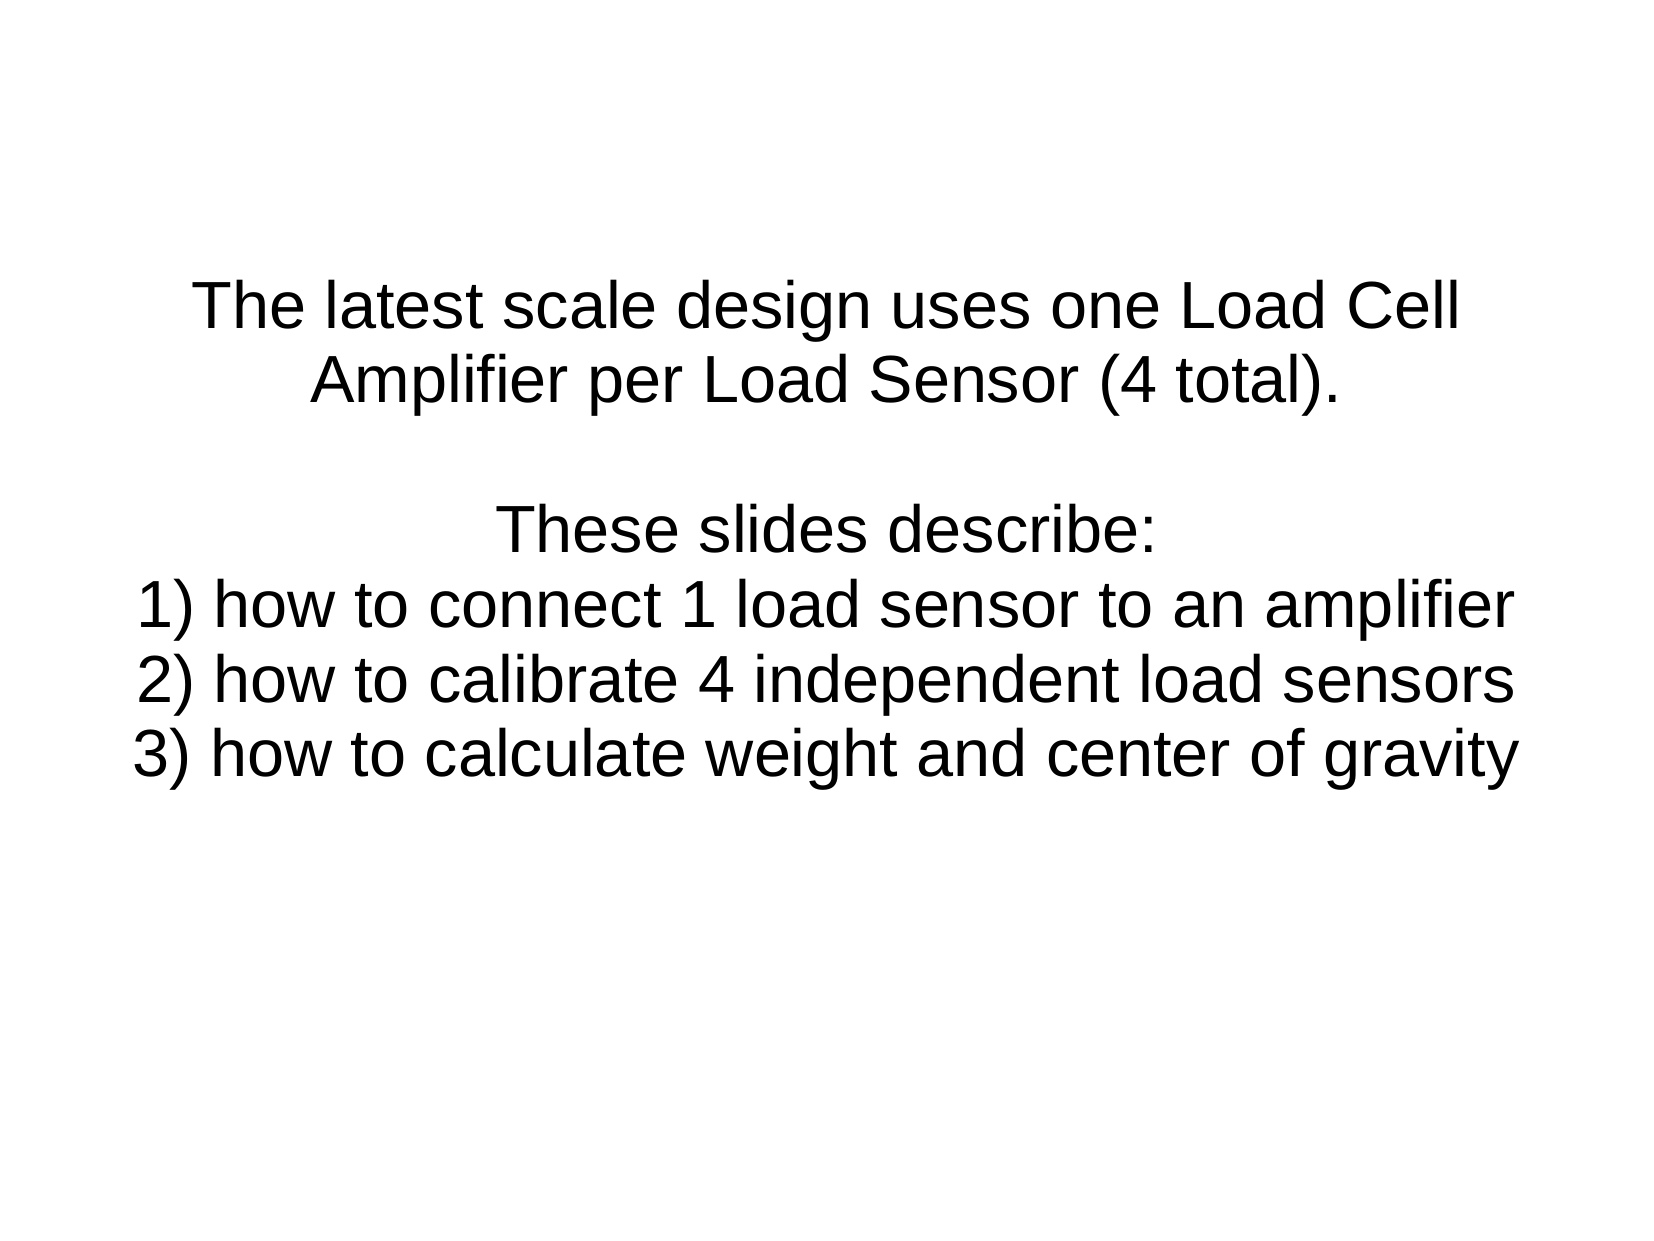

# The latest scale design uses one Load Cell Amplifier per Load Sensor (4 total).
These slides describe:
1) how to connect 1 load sensor to an amplifier
2) how to calibrate 4 independent load sensors
3) how to calculate weight and center of gravity